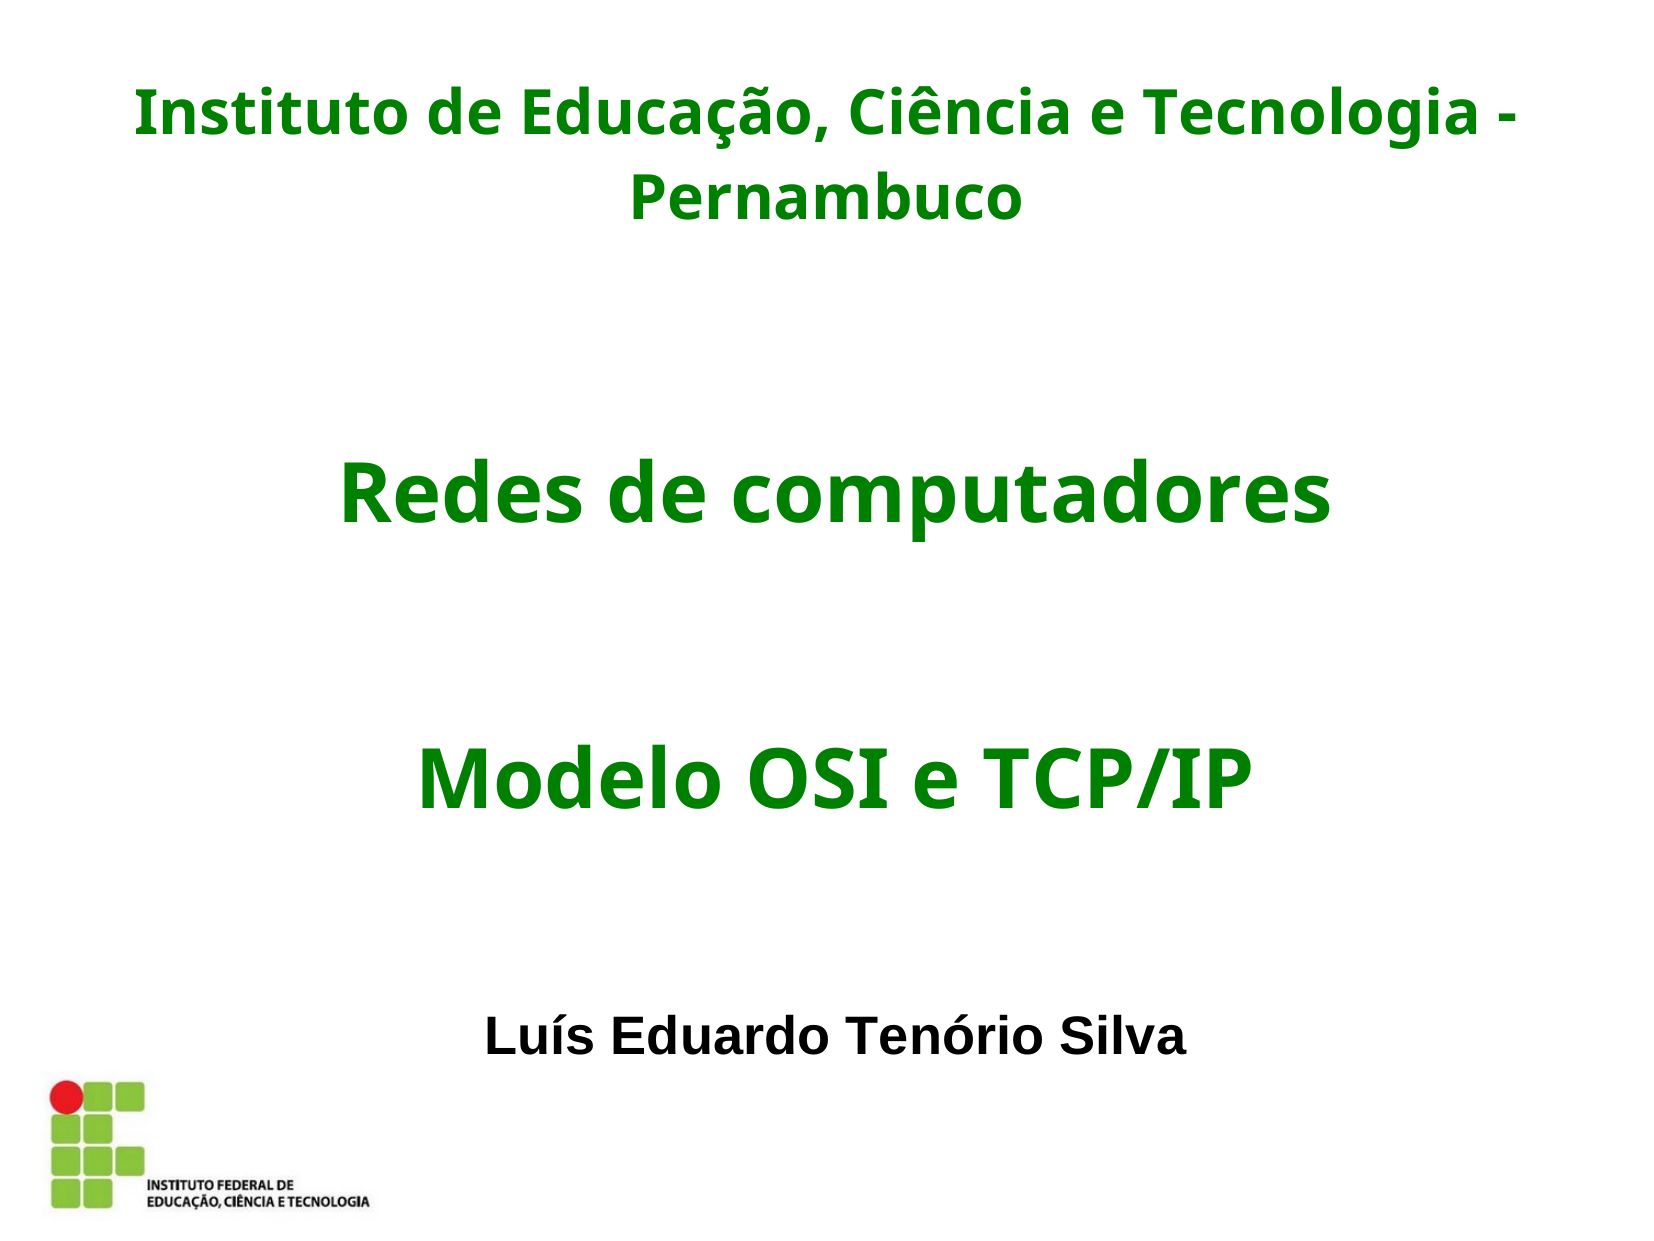

# Instituto de Educação, Ciência e Tecnologia - Pernambuco
Redes de computadores
Modelo OSI e TCP/IP
Luís Eduardo Tenório Silva